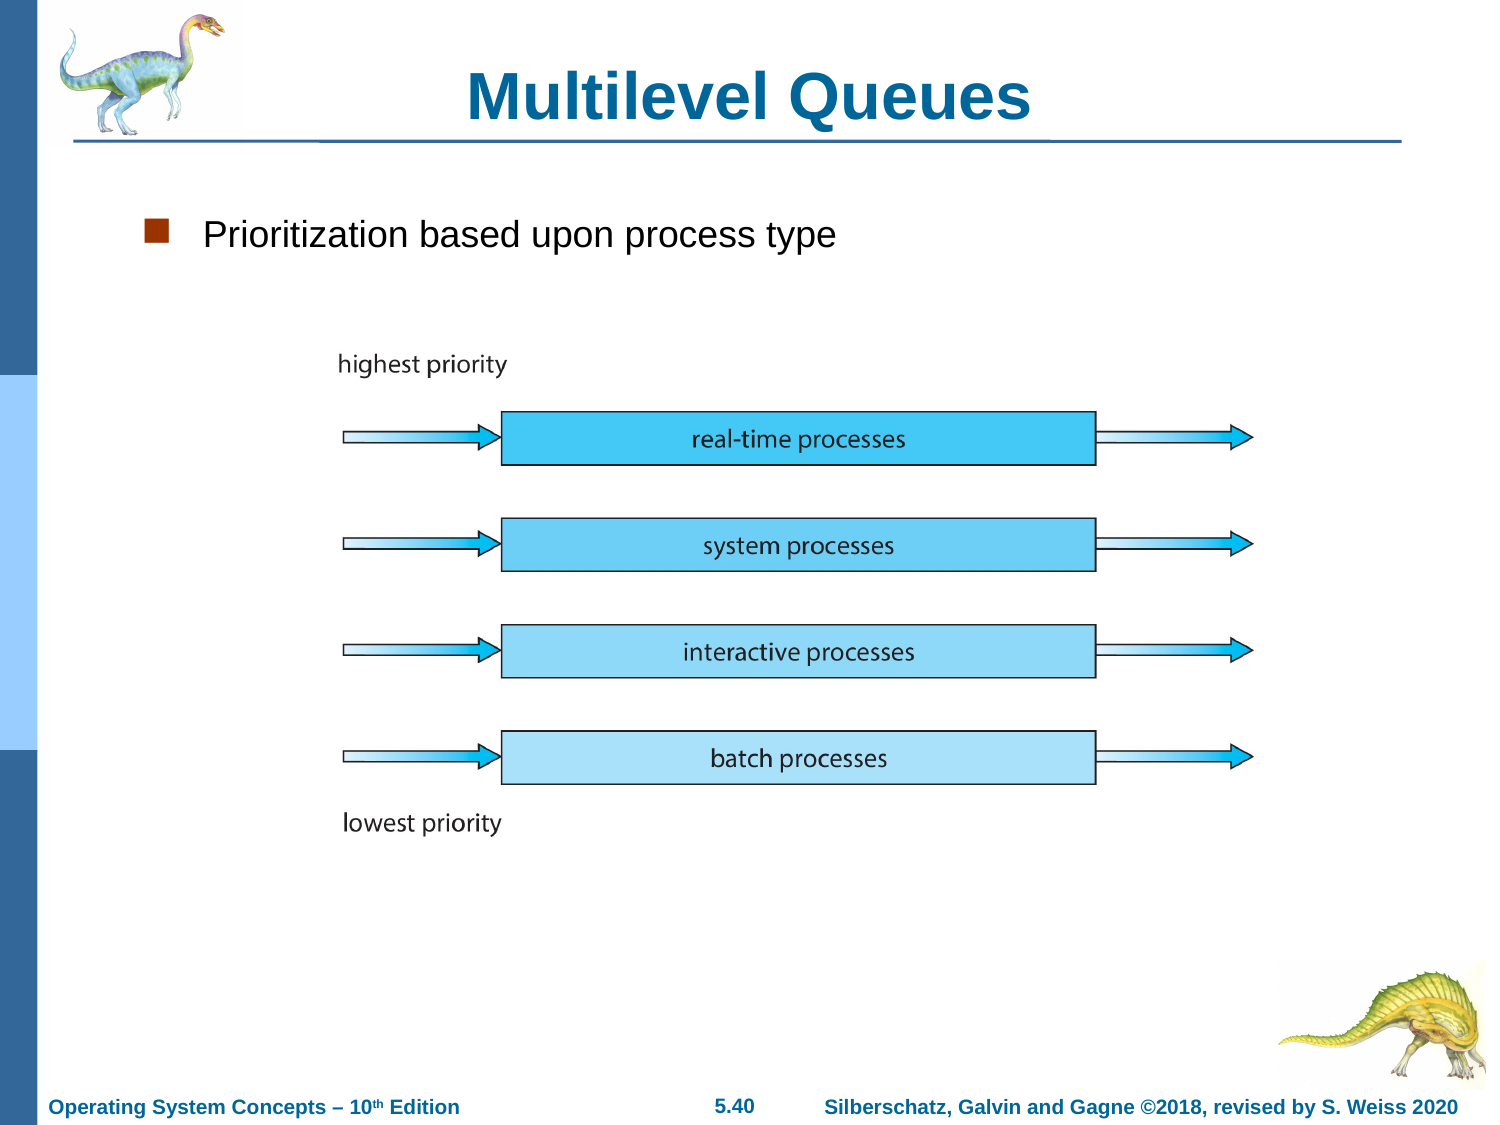

Multilevel Queues
Prioritization based upon process type